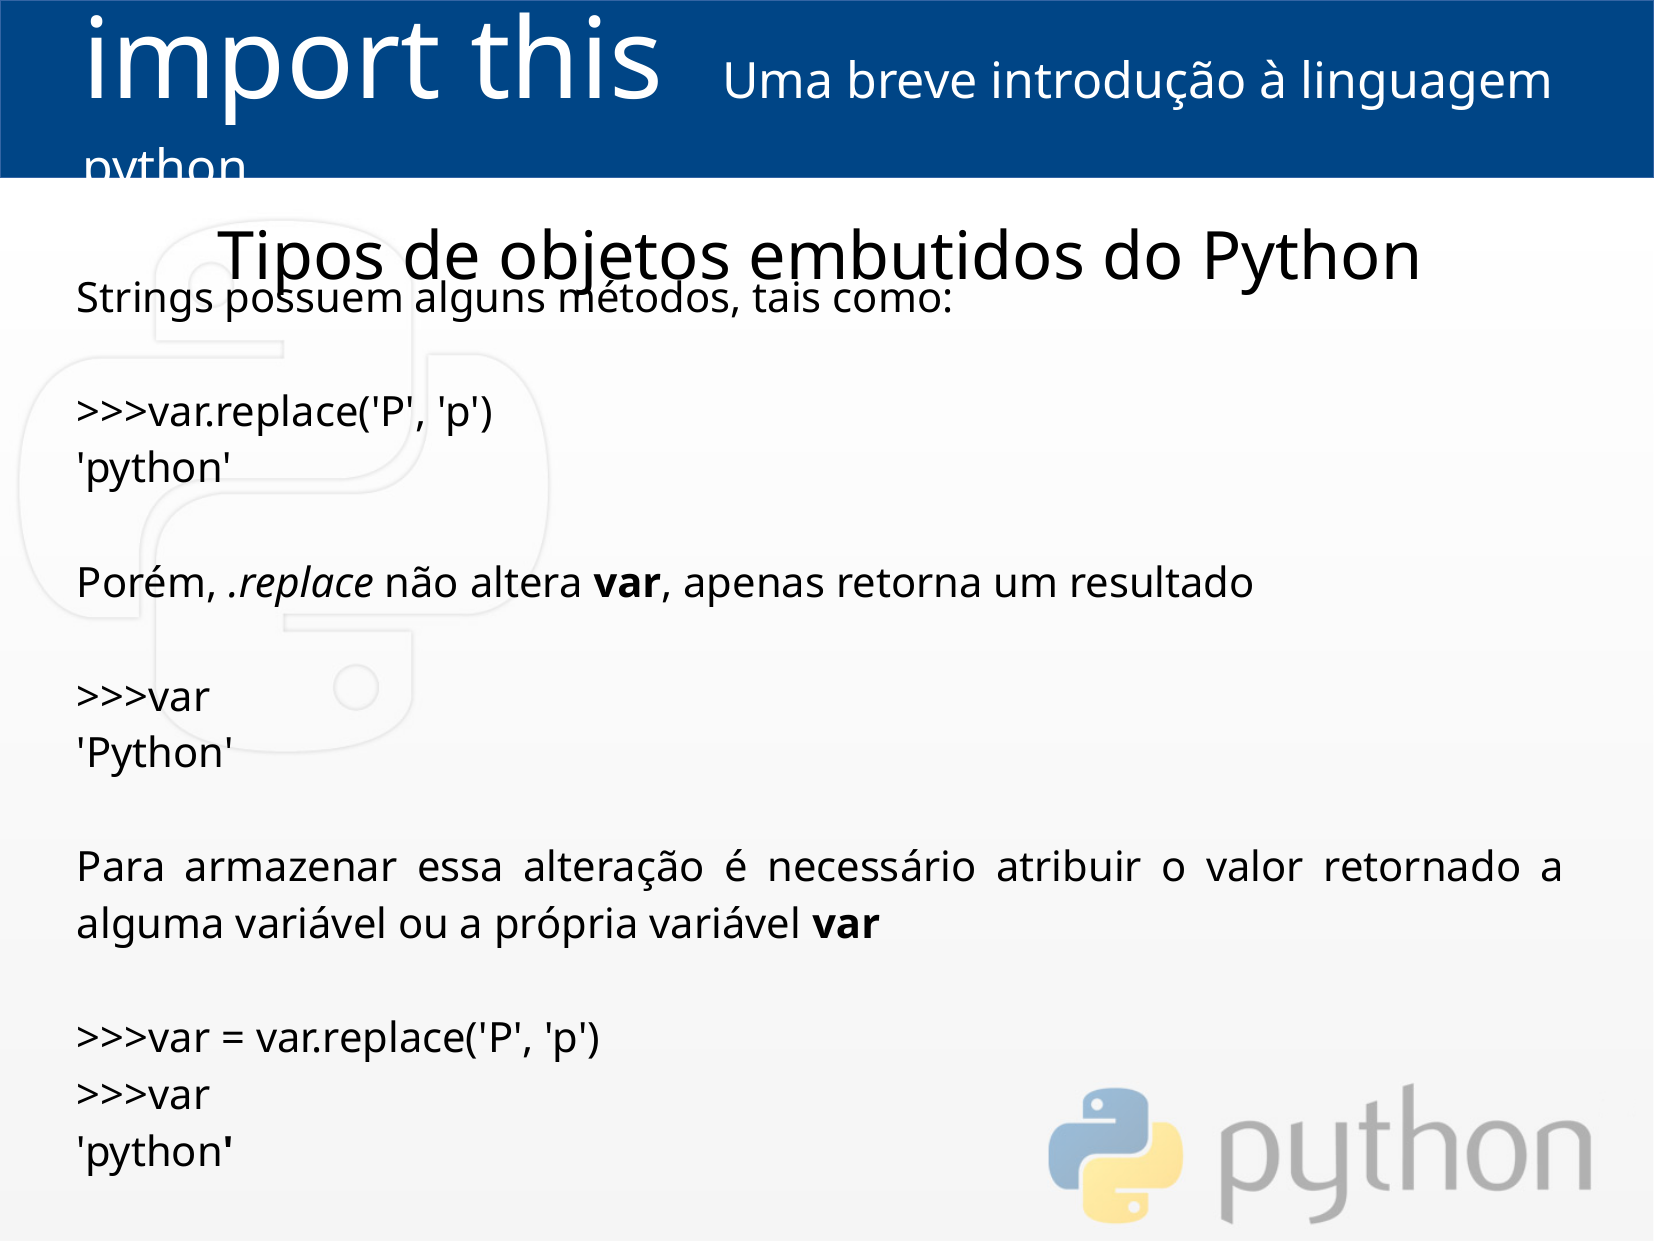

import this Uma breve introdução à linguagem python
Tipos de objetos embutidos do Python
# Strings possuem alguns métodos, tais como:
>>>var.replace('P', 'p')
'python'
Porém, .replace não altera var, apenas retorna um resultado
>>>var
'Python'
Para armazenar essa alteração é necessário atribuir o valor retornado a alguma variável ou a própria variável var
>>>var = var.replace('P', 'p')
>>>var
'python'